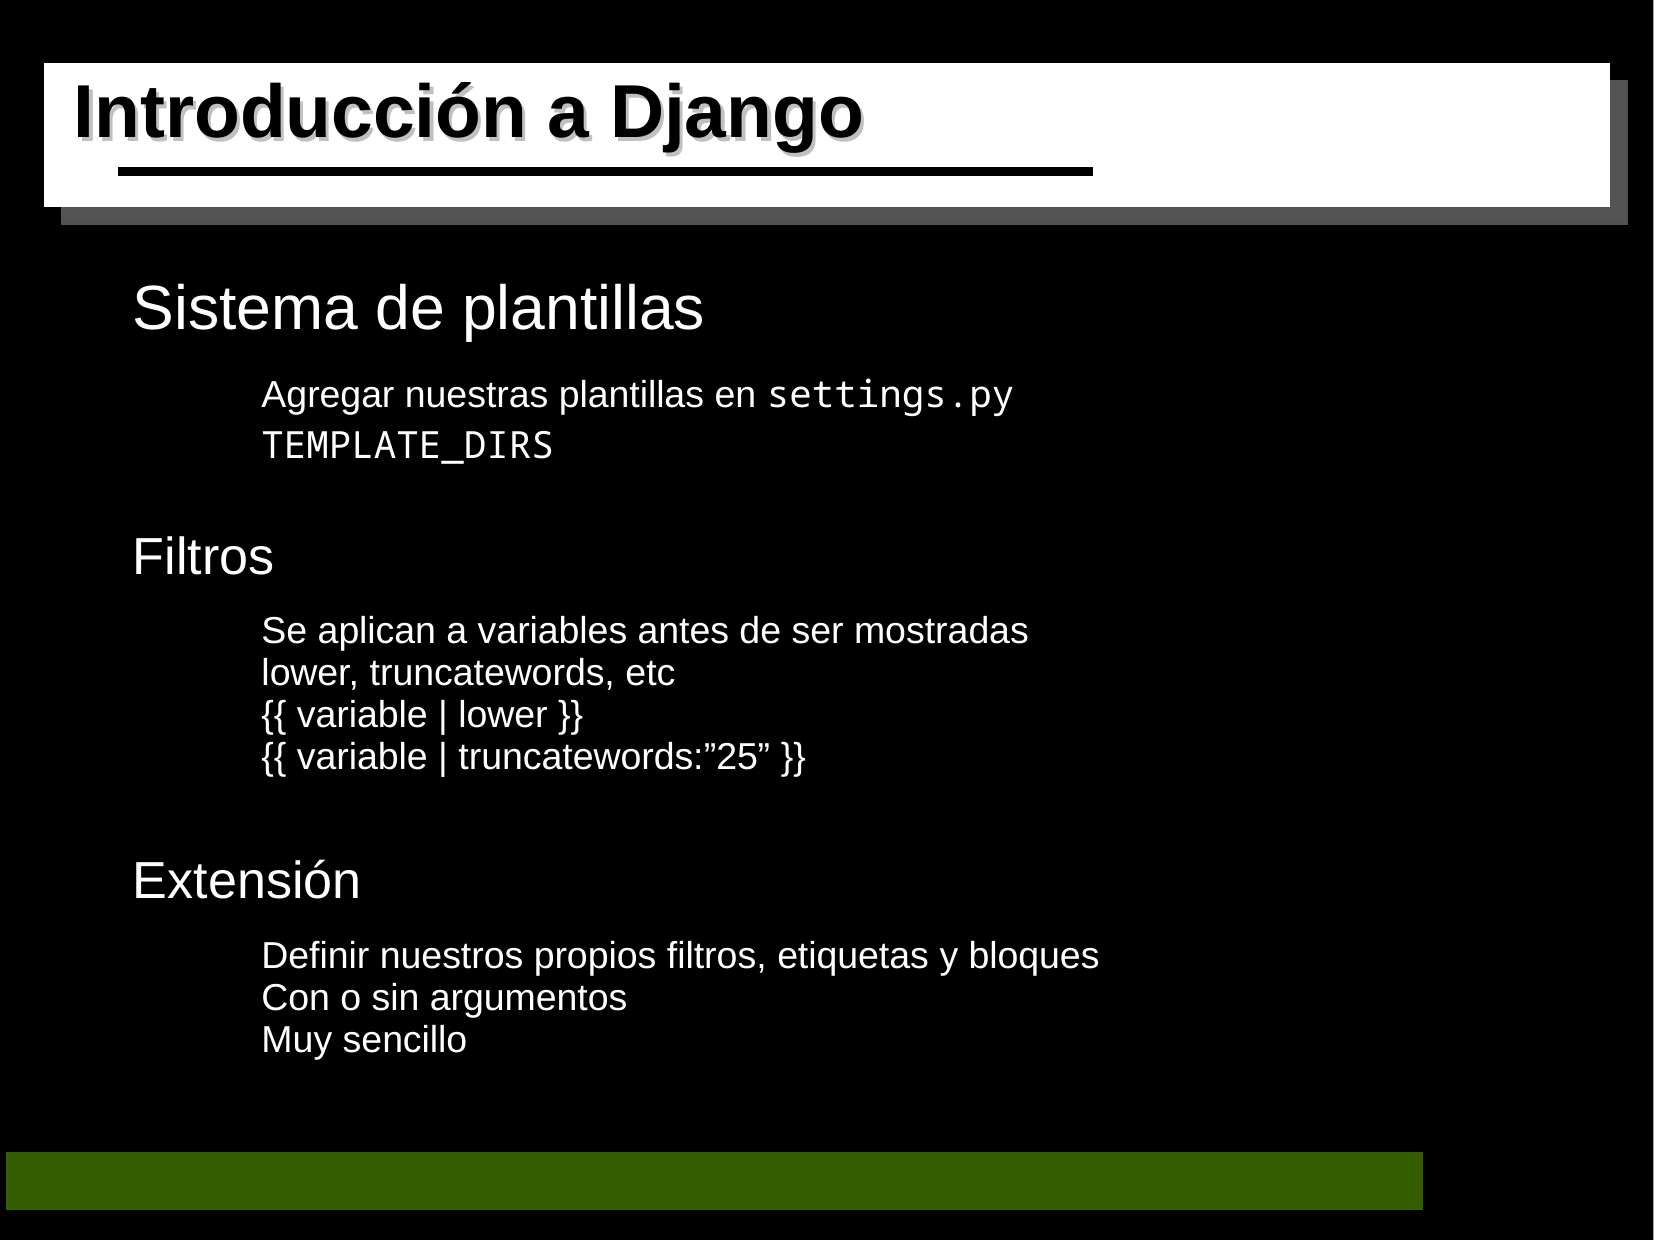

Introducción a Django
Sistema de plantillas
 Agregar nuestras plantillas en settings.py
 TEMPLATE_DIRS
Filtros
 Se aplican a variables antes de ser mostradas
 lower, truncatewords, etc
 {{ variable | lower }}
 {{ variable | truncatewords:”25” }}
Extensión
 Definir nuestros propios filtros, etiquetas y bloques
 Con o sin argumentos
 Muy sencillo